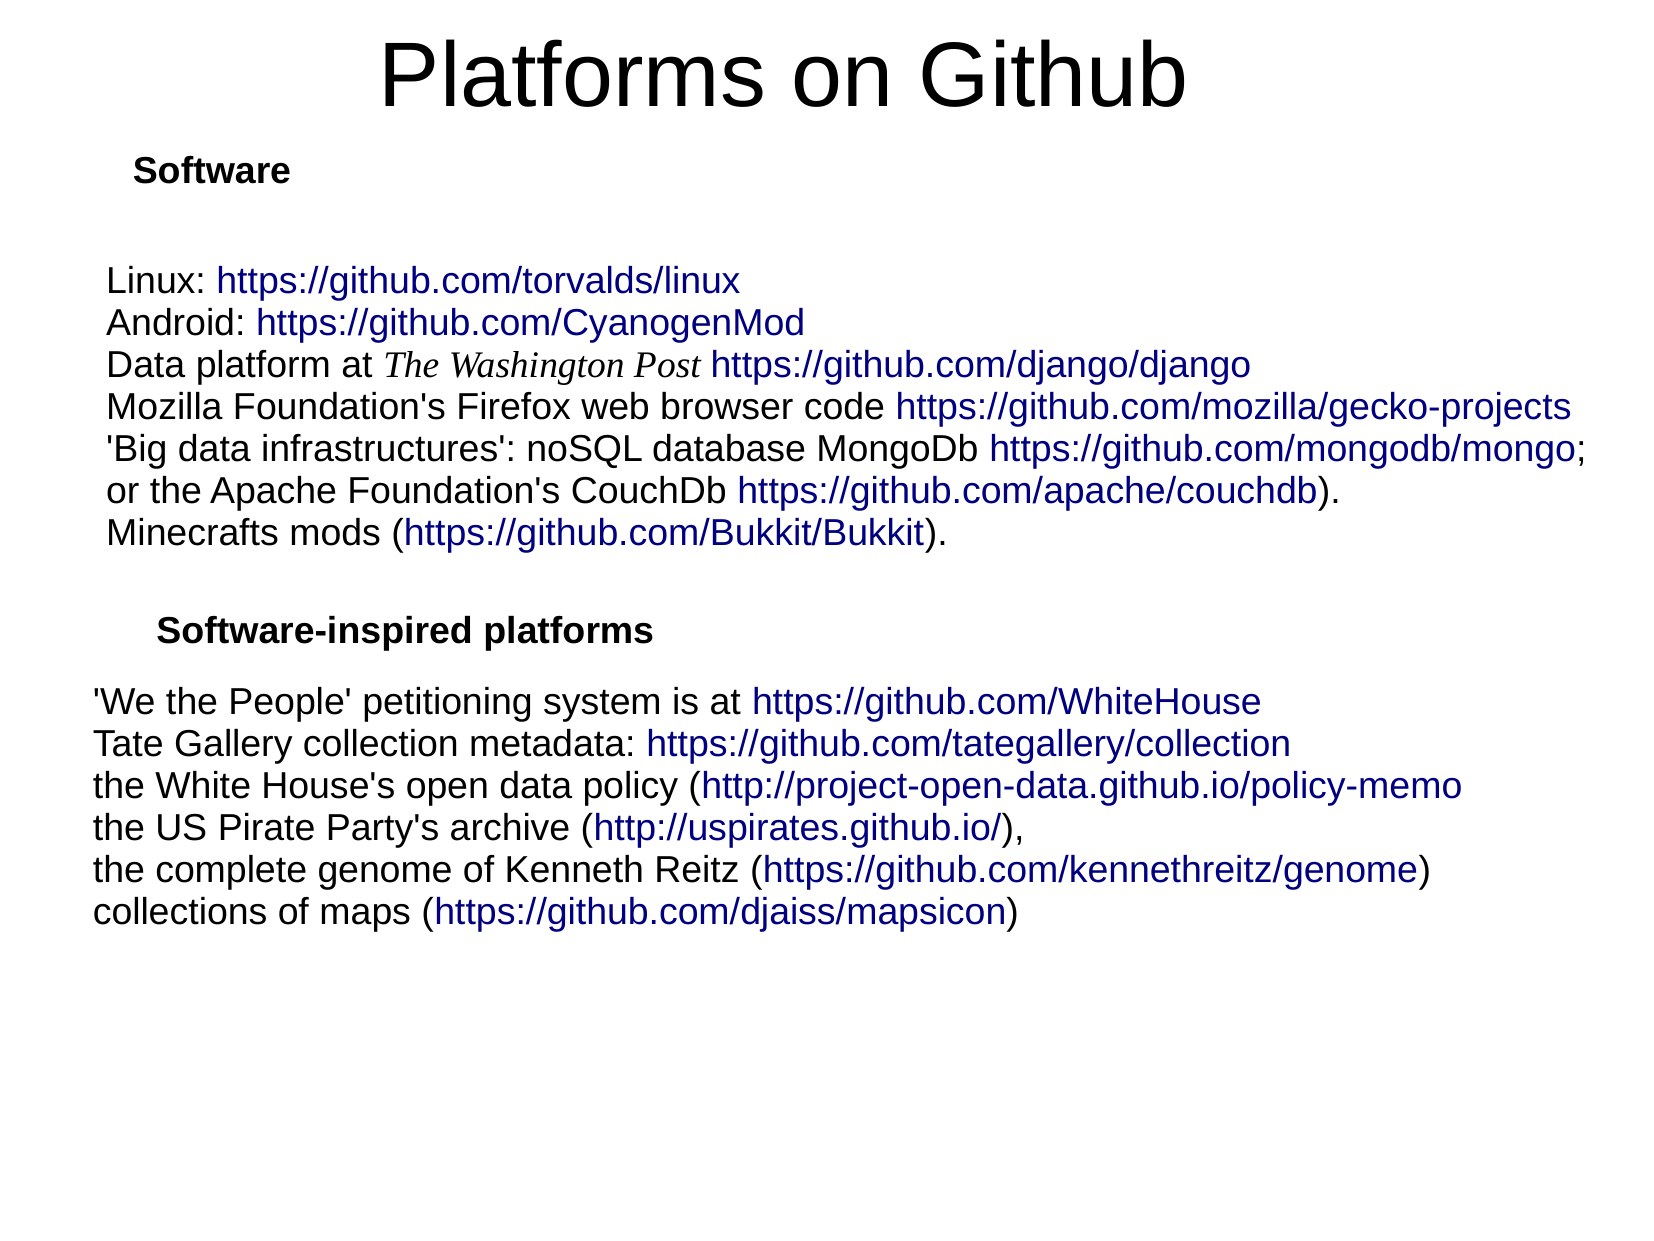

Platforms on Github
Software
# Linux: https://github.com/torvalds/linux Android: https://github.com/CyanogenMod Data platform at The Washington Post https://github.com/django/django Mozilla Foundation's Firefox web browser code https://github.com/mozilla/gecko-projects 'Big data infrastructures': noSQL database MongoDb https://github.com/mongodb/mongo; or the Apache Foundation's CouchDb https://github.com/apache/couchdb). Minecrafts mods (https://github.com/Bukkit/Bukkit).
Software-inspired platforms
'We the People' petitioning system is at https://github.com/WhiteHouse
Tate Gallery collection metadata: https://github.com/tategallery/collection
the White House's open data policy (http://project-open-data.github.io/policy-memo
the US Pirate Party's archive (http://uspirates.github.io/),
the complete genome of Kenneth Reitz (https://github.com/kennethreitz/genome)
collections of maps (https://github.com/djaiss/mapsicon)